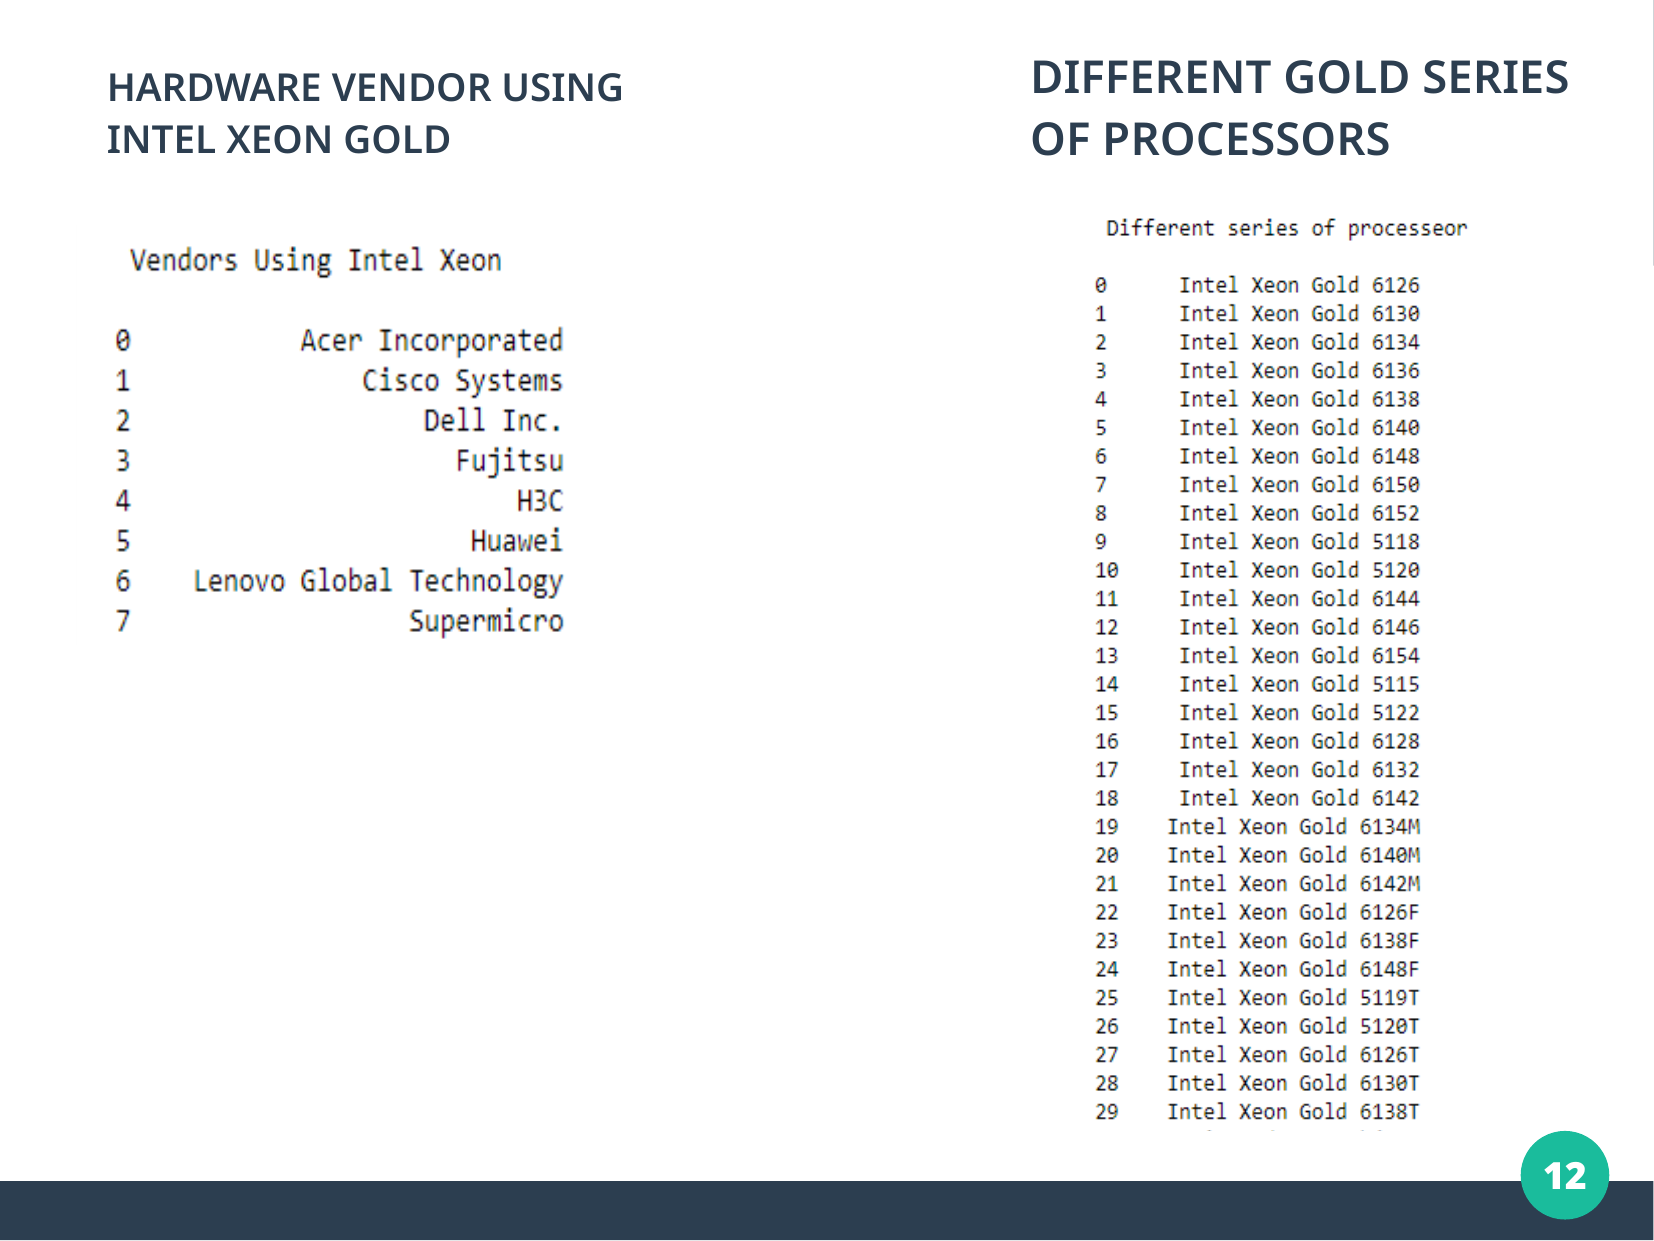

# BRONZE
DIFFERENT GOLD SERIES OF PROCESSORS
HARDWARE VENDOR USING INTEL XEON GOLD
12